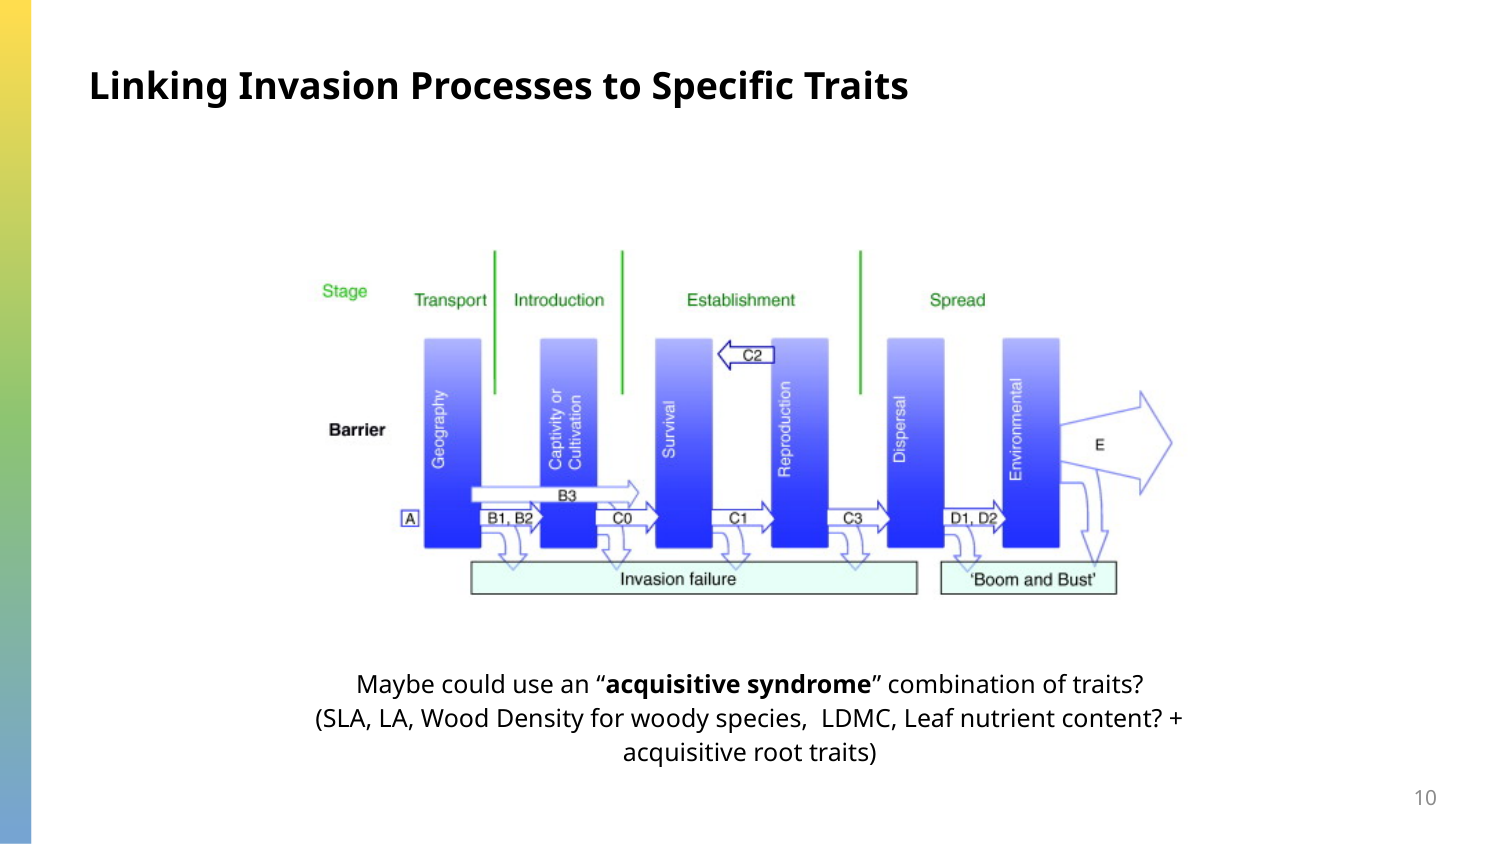

# Linking Invasion Processes to Specific Traits
Maybe could use an “acquisitive syndrome” combination of traits?
(SLA, LA, Wood Density for woody species, LDMC, Leaf nutrient content? + acquisitive root traits)